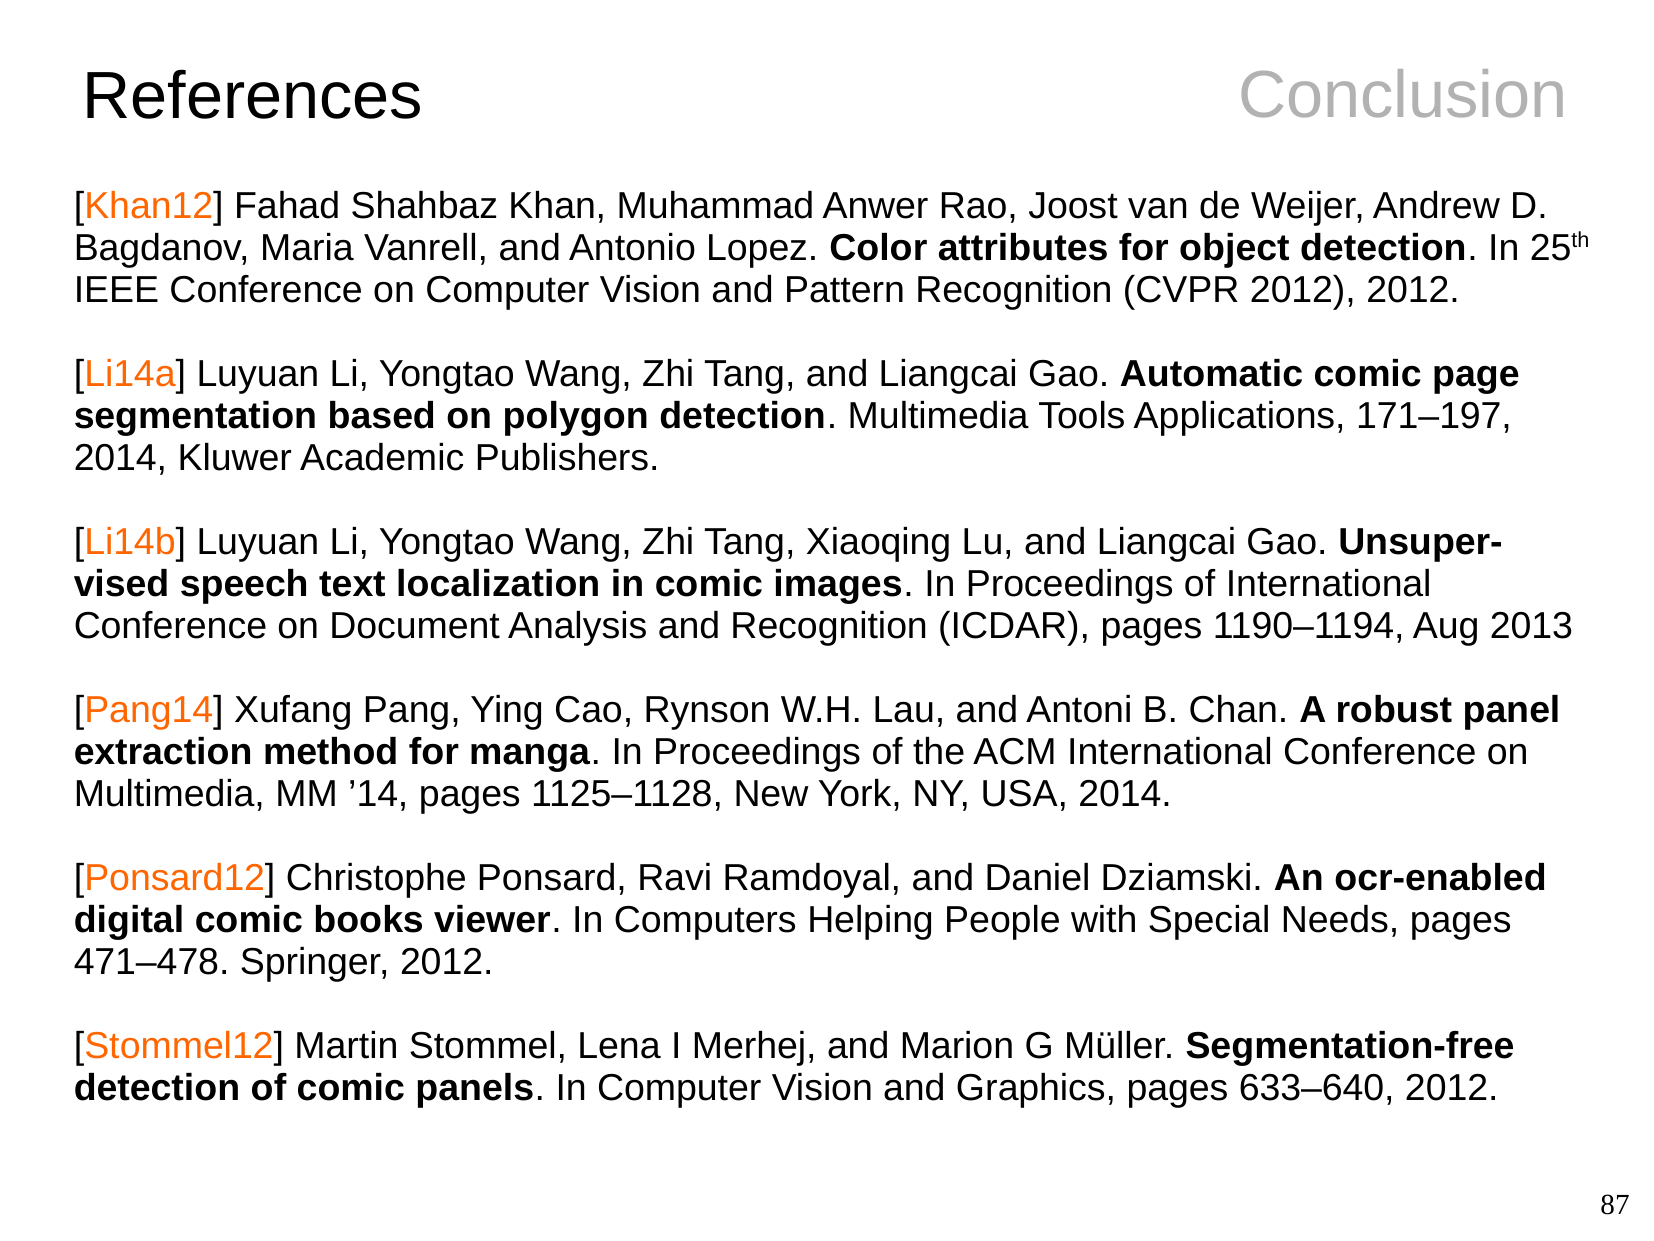

# References
[Khan12] Fahad Shahbaz Khan, Muhammad Anwer Rao, Joost van de Weijer, Andrew D.
Bagdanov, Maria Vanrell, and Antonio Lopez. Color attributes for object detection. In 25th IEEE Conference on Computer Vision and Pattern Recognition (CVPR 2012), 2012.
[Li14a] Luyuan Li, Yongtao Wang, Zhi Tang, and Liangcai Gao. Automatic comic page segmentation based on polygon detection. Multimedia Tools Applications, 171–197, 2014, Kluwer Academic Publishers.
[Li14b] Luyuan Li, Yongtao Wang, Zhi Tang, Xiaoqing Lu, and Liangcai Gao. Unsuper-
vised speech text localization in comic images. In Proceedings of International Conference on Document Analysis and Recognition (ICDAR), pages 1190–1194, Aug 2013
[Pang14] Xufang Pang, Ying Cao, Rynson W.H. Lau, and Antoni B. Chan. A robust panel extraction method for manga. In Proceedings of the ACM International Conference on Multimedia, MM ’14, pages 1125–1128, New York, NY, USA, 2014.
[Ponsard12] Christophe Ponsard, Ravi Ramdoyal, and Daniel Dziamski. An ocr-enabled
digital comic books viewer. In Computers Helping People with Special Needs, pages 471–478. Springer, 2012.
[Stommel12] Martin Stommel, Lena I Merhej, and Marion G Müller. Segmentation-free
detection of comic panels. In Computer Vision and Graphics, pages 633–640, 2012.
87